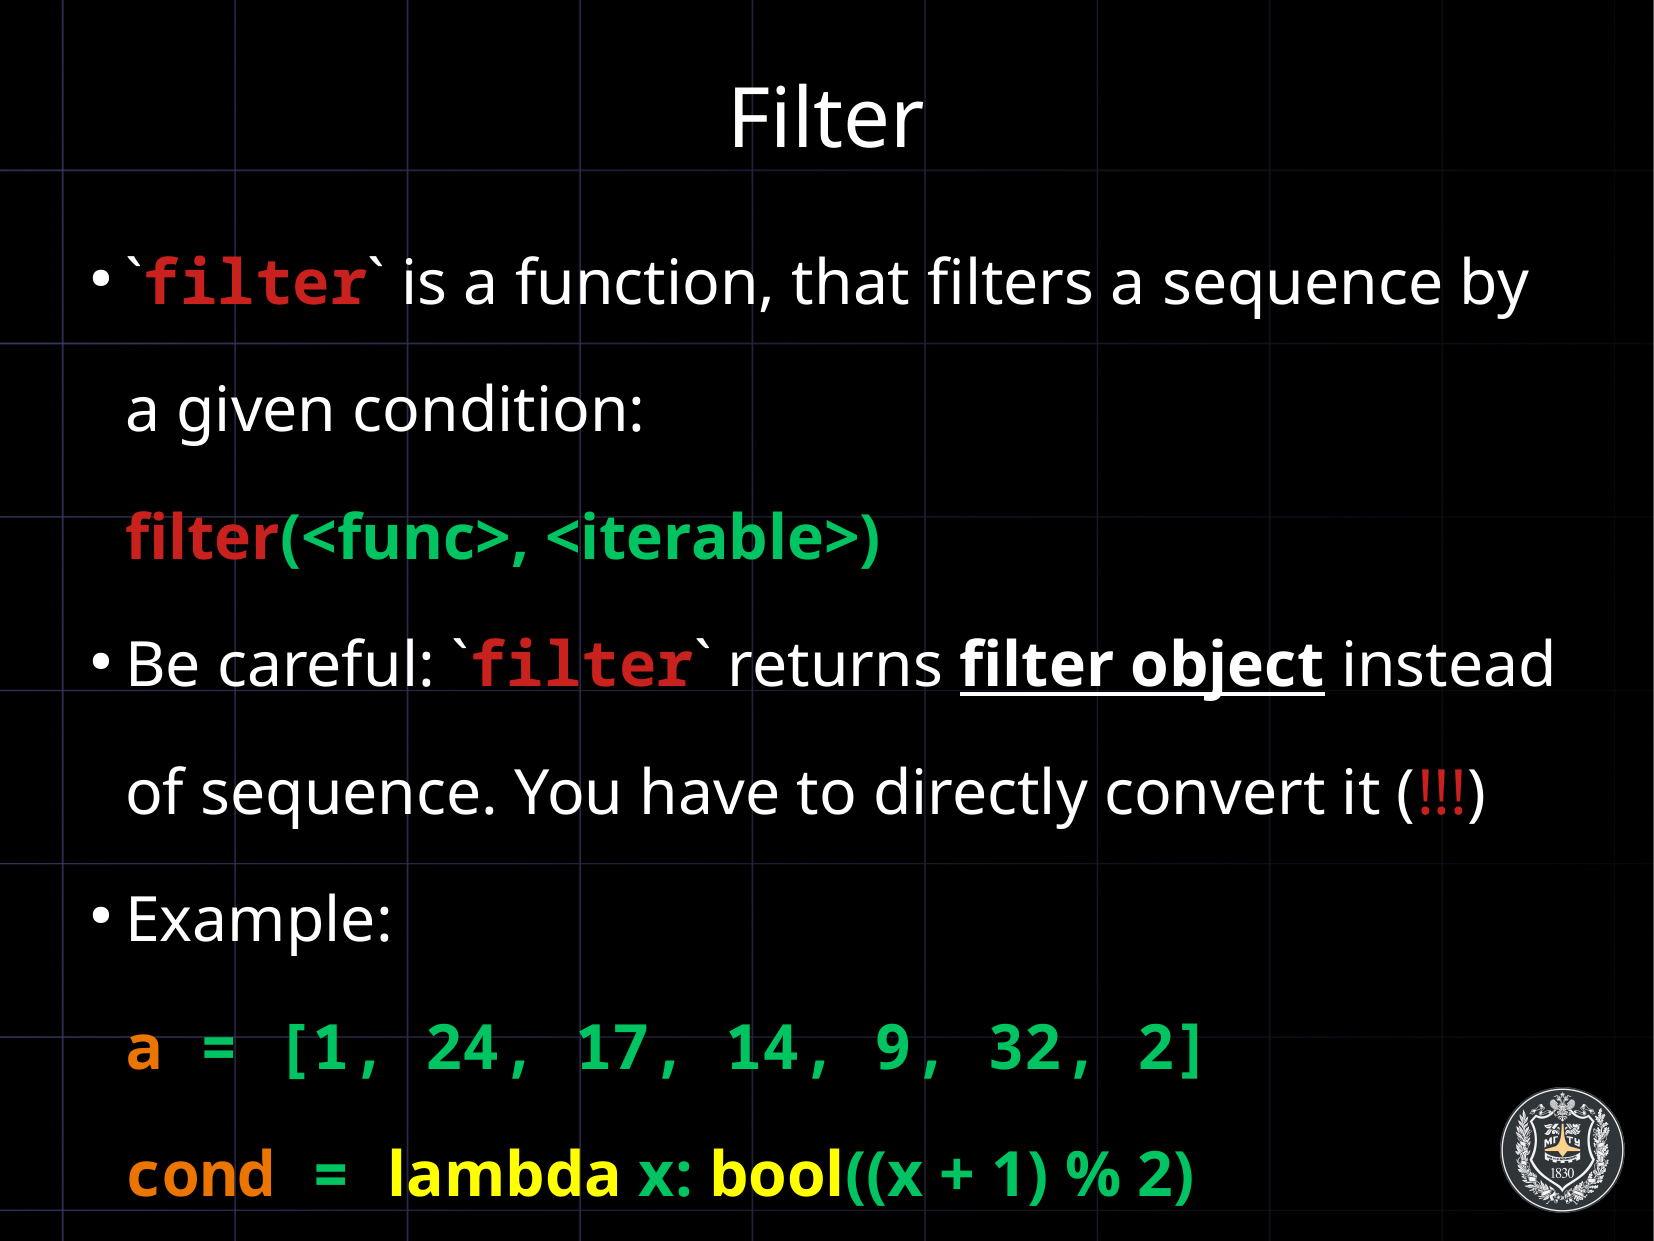

# Filter
`filter` is a function, that filters a sequence by a given condition:
filter(<func>, <iterable>)
Be careful: `filter` returns filter object instead of sequence. You have to directly convert it (!!!)
Example:
a = [1, 24, 17, 14, 9, 32, 2]
cond = lambda x: bool((x + 1) % 2)
filter(cond, a) > [24, 14, 32, 2]